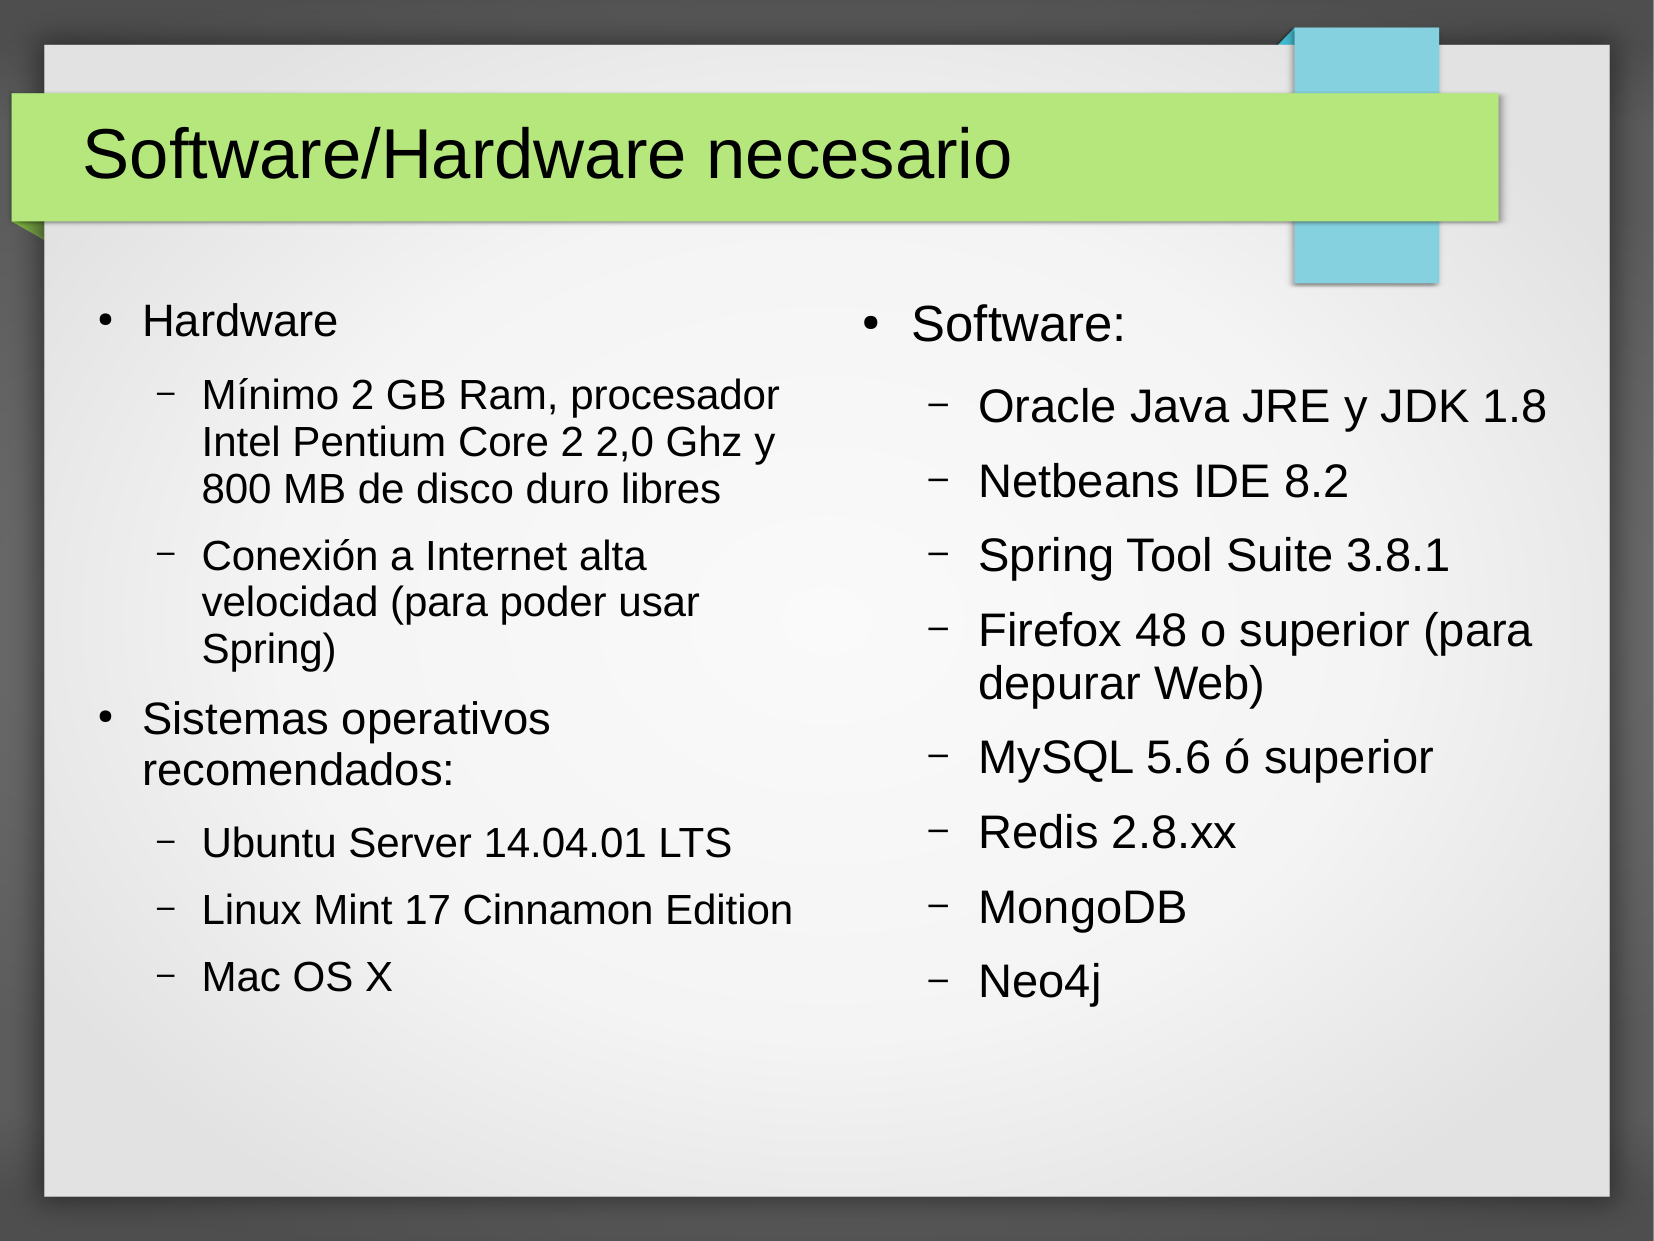

# Software/Hardware necesario
Hardware
Mínimo 2 GB Ram, procesador Intel Pentium Core 2 2,0 Ghz y 800 MB de disco duro libres
Conexión a Internet alta velocidad (para poder usar Spring)
Sistemas operativos recomendados:
Ubuntu Server 14.04.01 LTS
Linux Mint 17 Cinnamon Edition
Mac OS X
Software:
Oracle Java JRE y JDK 1.8
Netbeans IDE 8.2
Spring Tool Suite 3.8.1
Firefox 48 o superior (para depurar Web)
MySQL 5.6 ó superior
Redis 2.8.xx
MongoDB
Neo4j